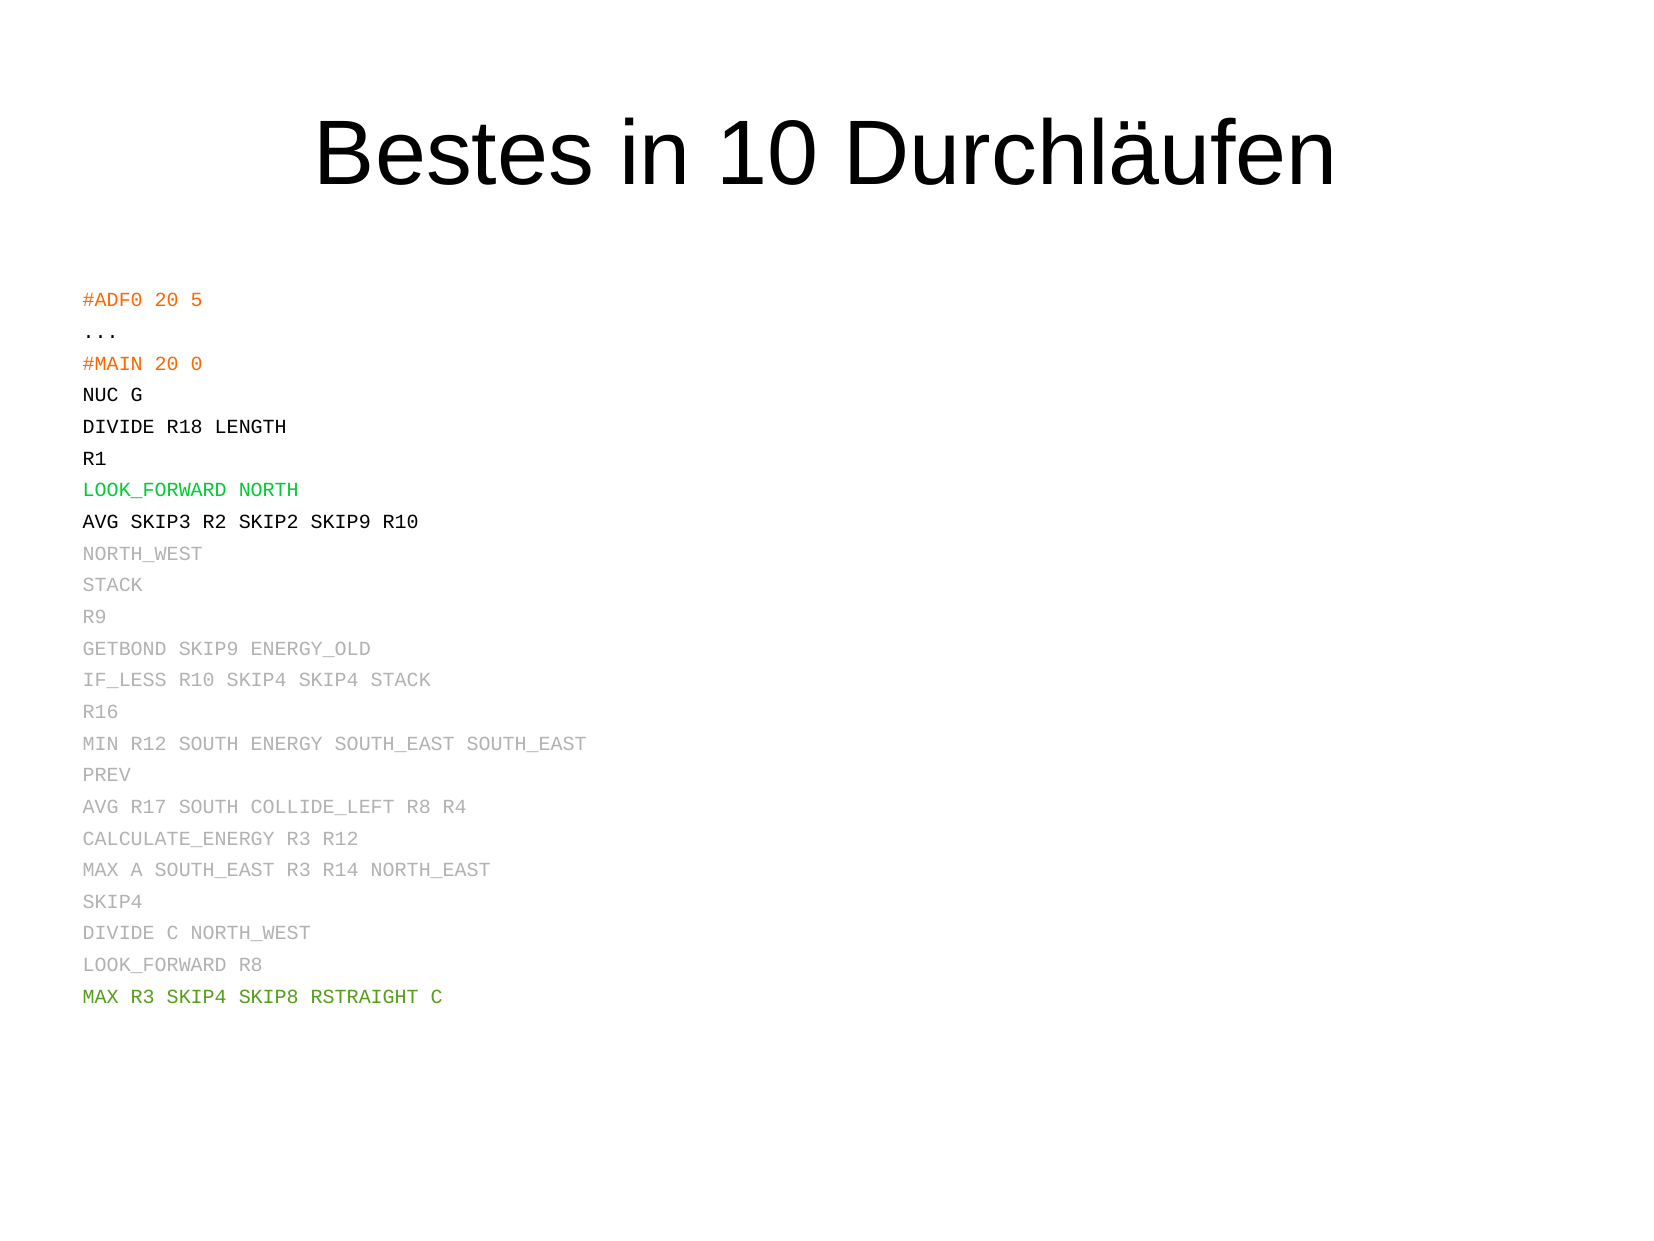

# Bestes in 10 Durchläufen
#ADF0 20 5
...
#MAIN 20 0
NUC G
DIVIDE R18 LENGTH
R1
LOOK_FORWARD NORTH
AVG SKIP3 R2 SKIP2 SKIP9 R10
NORTH_WEST
STACK
R9
GETBOND SKIP9 ENERGY_OLD
IF_LESS R10 SKIP4 SKIP4 STACK
R16
MIN R12 SOUTH ENERGY SOUTH_EAST SOUTH_EAST
PREV
AVG R17 SOUTH COLLIDE_LEFT R8 R4
CALCULATE_ENERGY R3 R12
MAX A SOUTH_EAST R3 R14 NORTH_EAST
SKIP4
DIVIDE C NORTH_WEST
LOOK_FORWARD R8
MAX R3 SKIP4 SKIP8 RSTRAIGHT C